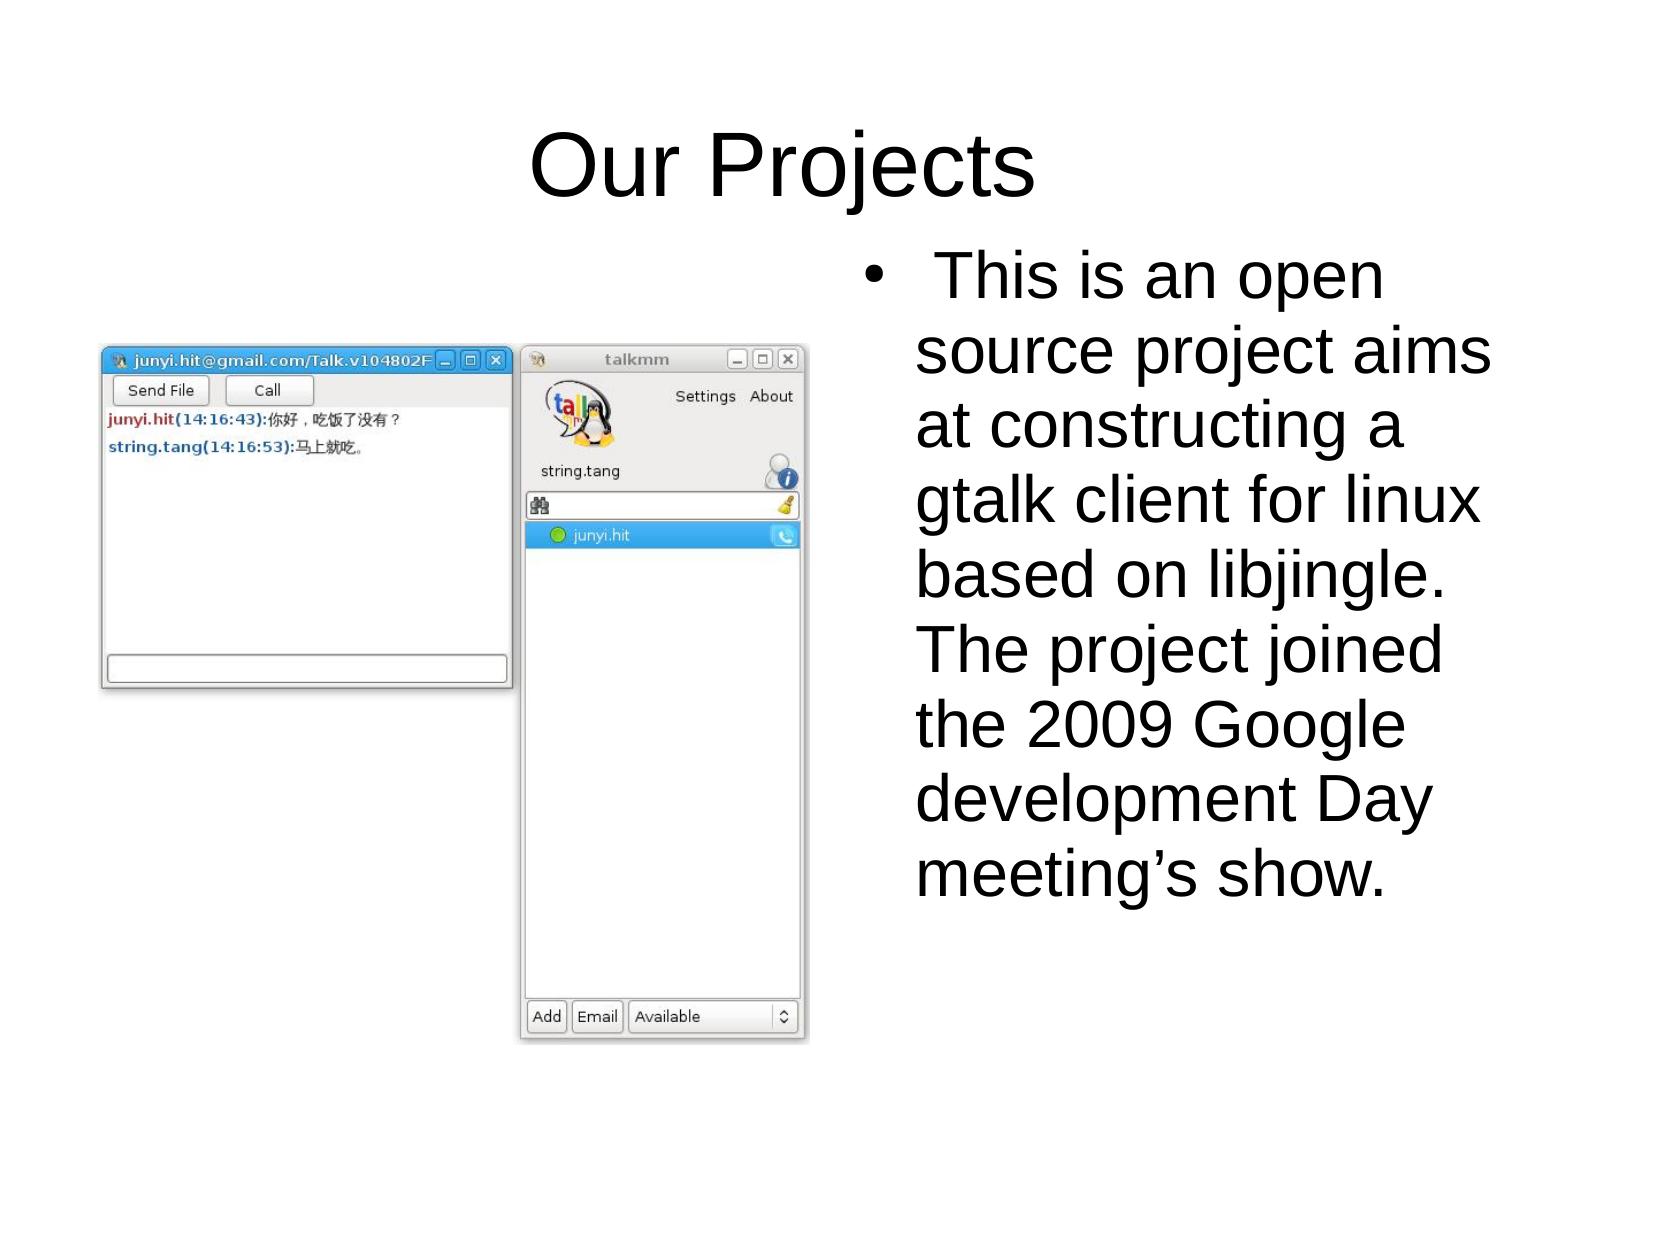

# Our Projects
 This is an open source project aims at constructing a gtalk client for linux based on libjingle. The project joined the 2009 Google development Day meeting’s show.